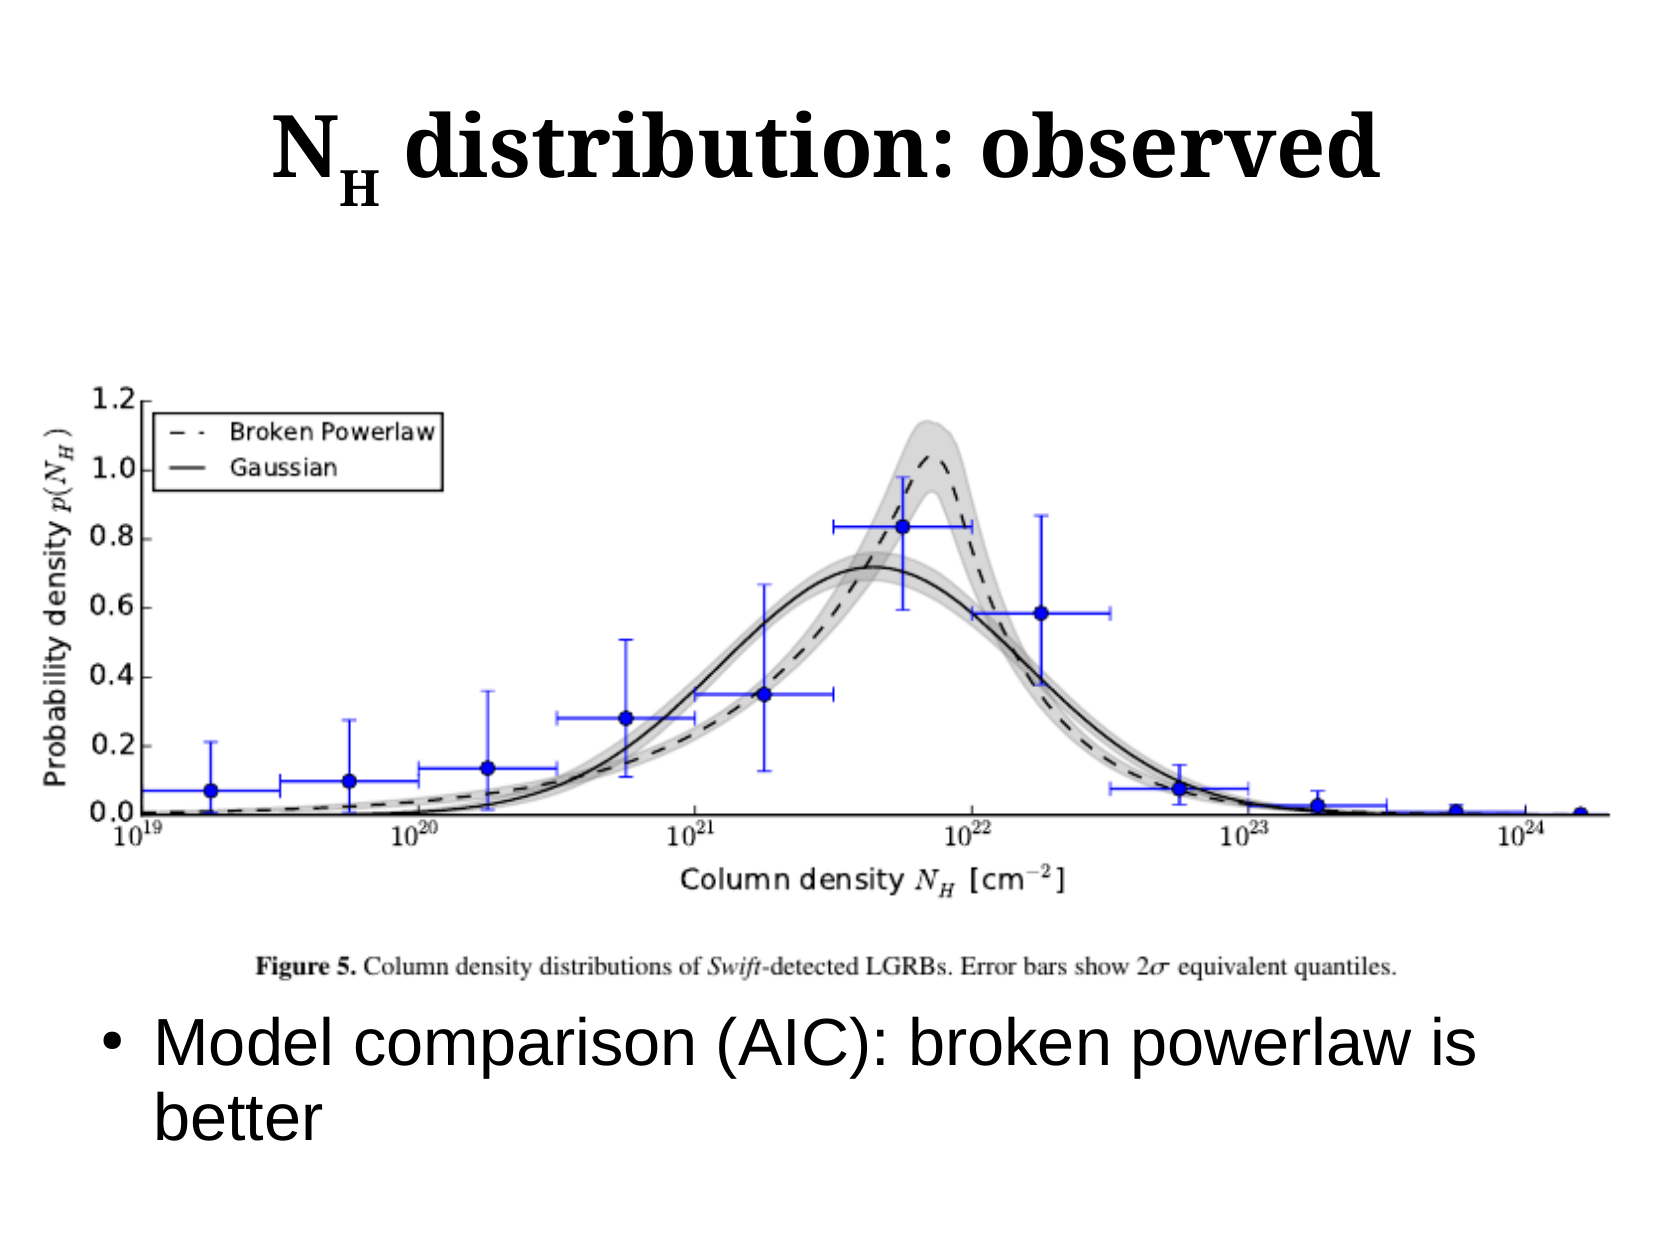

# NH distribution: observed
Model comparison (AIC): broken powerlaw is better